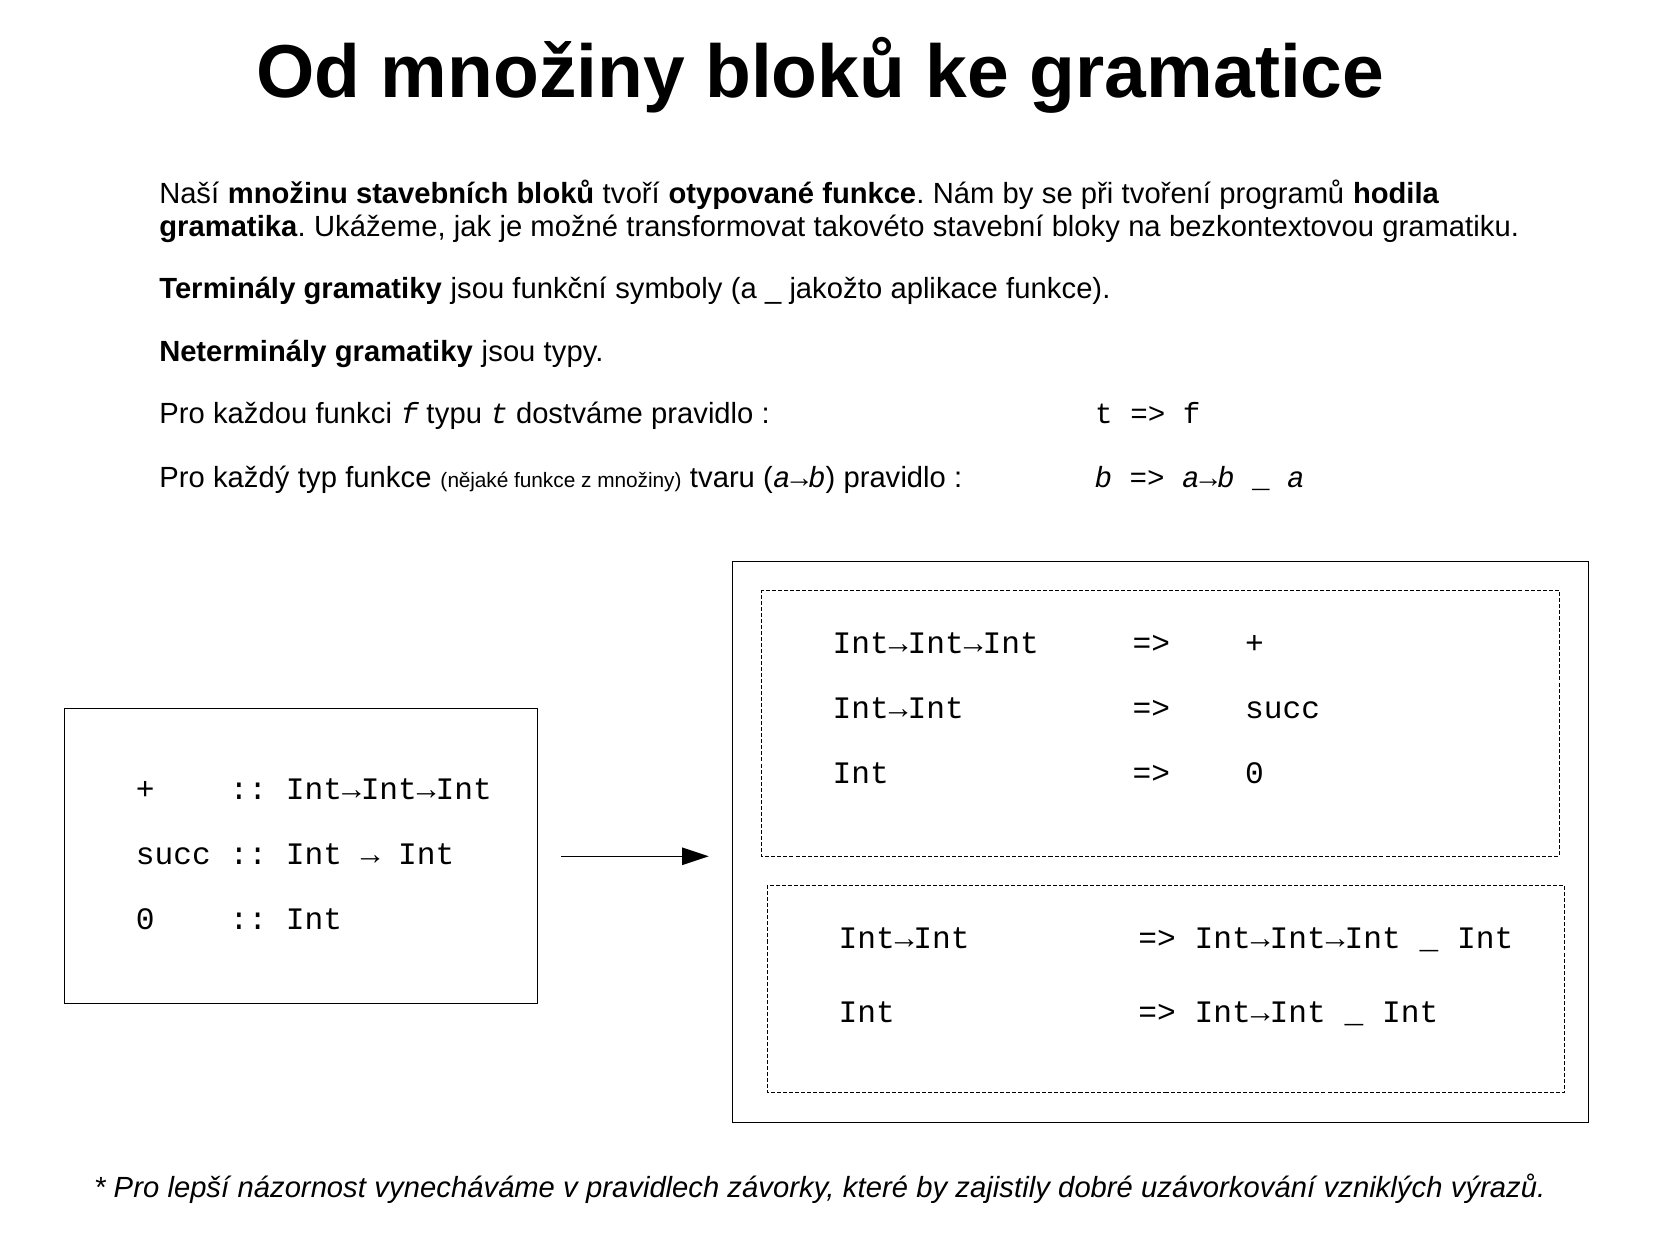

# Od množiny bloků ke gramatice
Naší množinu stavebních bloků tvoří otypované funkce. Nám by se při tvoření programů hodila gramatika. Ukážeme, jak je možné transformovat takovéto stavební bloky na bezkontextovou gramatiku.
Terminály gramatiky jsou funkční symboly (a _ jakožto aplikace funkce).
Neterminály gramatiky jsou typy.
Pro každou funkci f typu t dostváme pravidlo : t => f
Pro každý typ funkce (nějaké funkce z množiny) tvaru (a→b) pravidlo : b => a→b _ a
Int→Int→Int => +
Int→Int => succ
Int => 0
+ :: Int→Int→Int
succ :: Int → Int
0 :: Int
Int→Int => Int→Int→Int _ Int
Int => Int→Int _ Int
* Pro lepší názornost vynecháváme v pravidlech závorky, které by zajistily dobré uzávorkování vzniklých výrazů.